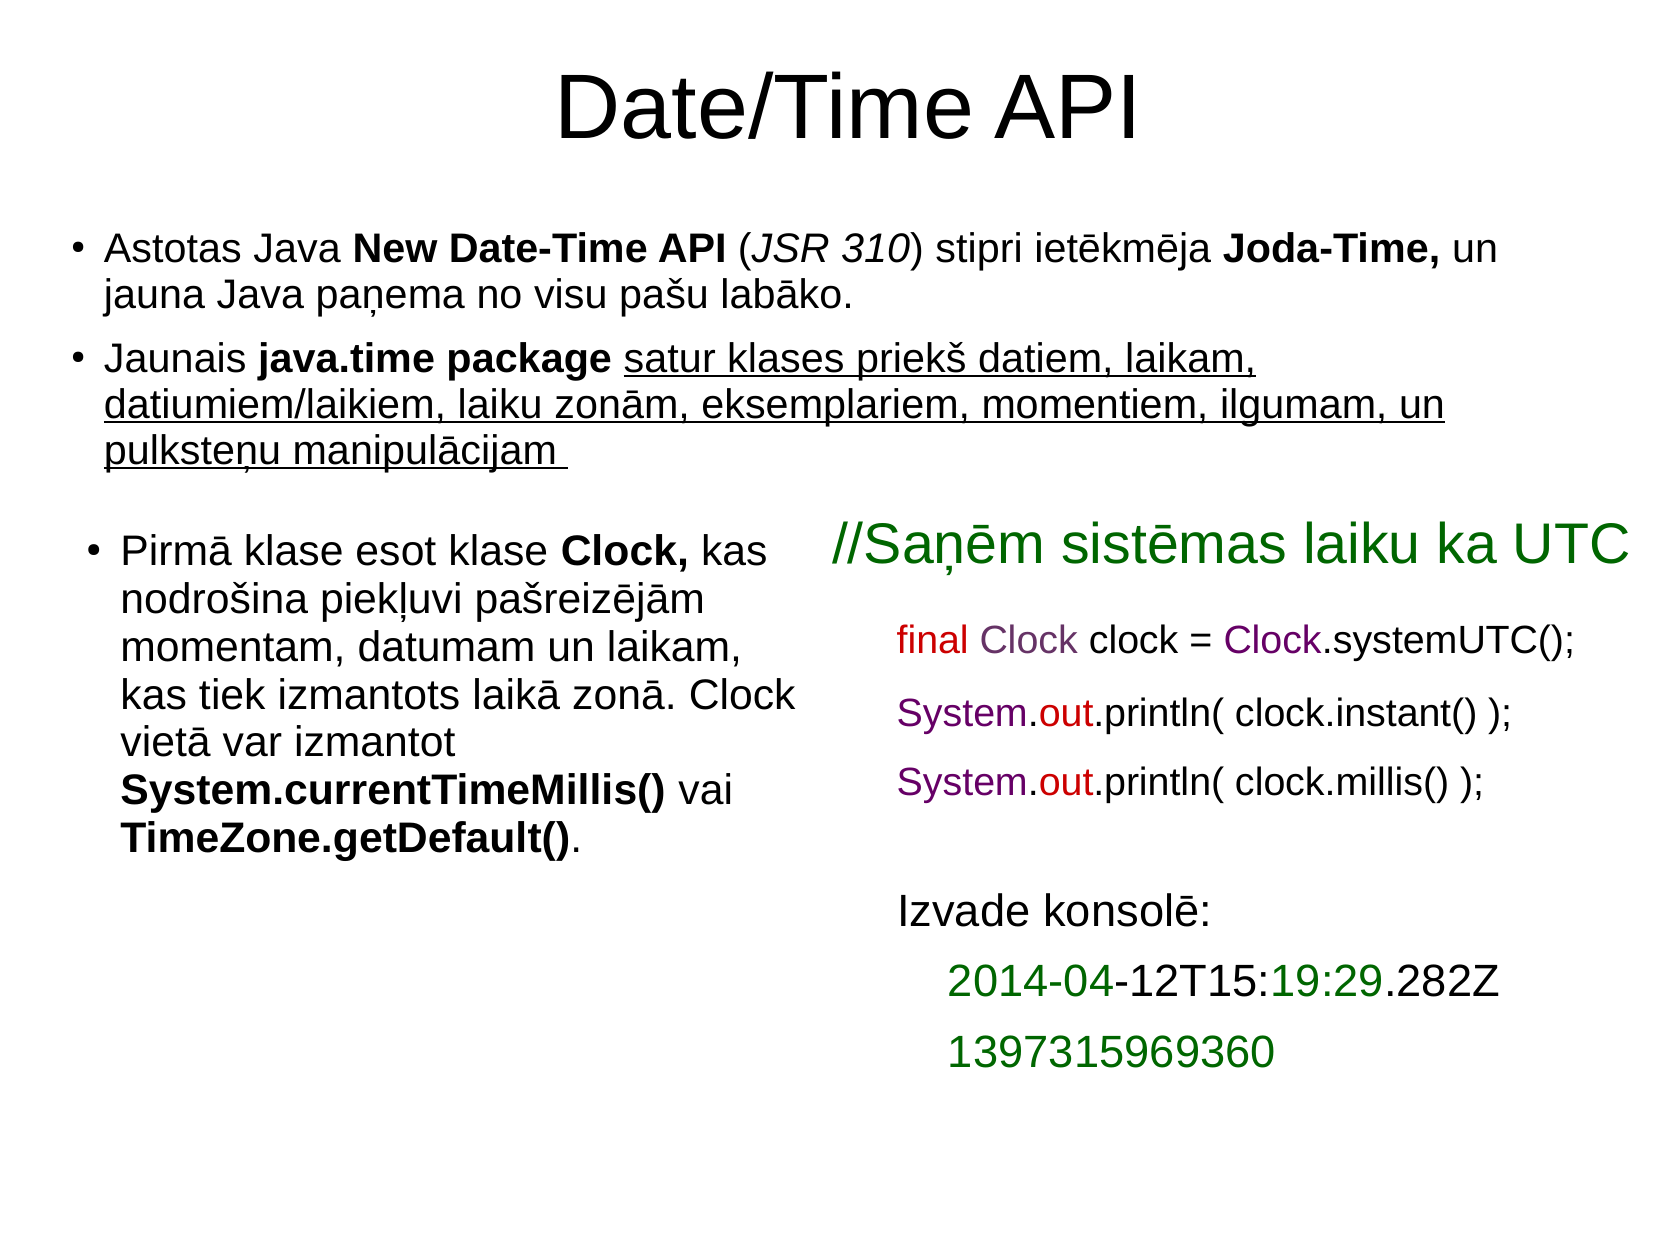

# Date/Time API
Astotas Java New Date-Time API (JSR 310) stipri ietēkmēja Joda-Time, un jauna Java paņema no visu pašu labāko.
Jaunais java.time package satur klases priekš datiem, laikam, datiumiem/laikiem, laiku zonām, eksemplariem, momentiem, ilgumam, un pulksteņu manipulācijam
//Saņēm sistēmas laiku ka UTC
	final Clock clock = Clock.systemUTC();
	System.out.println( clock.instant() );
	System.out.println( clock.millis() );
Pirmā klase esot klase Clock, kas nodrošina piekļuvi pašreizējām momentam, datumam un laikam, kas tiek izmantots laikā zonā. Clock vietā var izmantot System.currentTimeMillis() vai TimeZone.getDefault().
Izvade konsolē:
	2014-04-12T15:19:29.282Z
	1397315969360